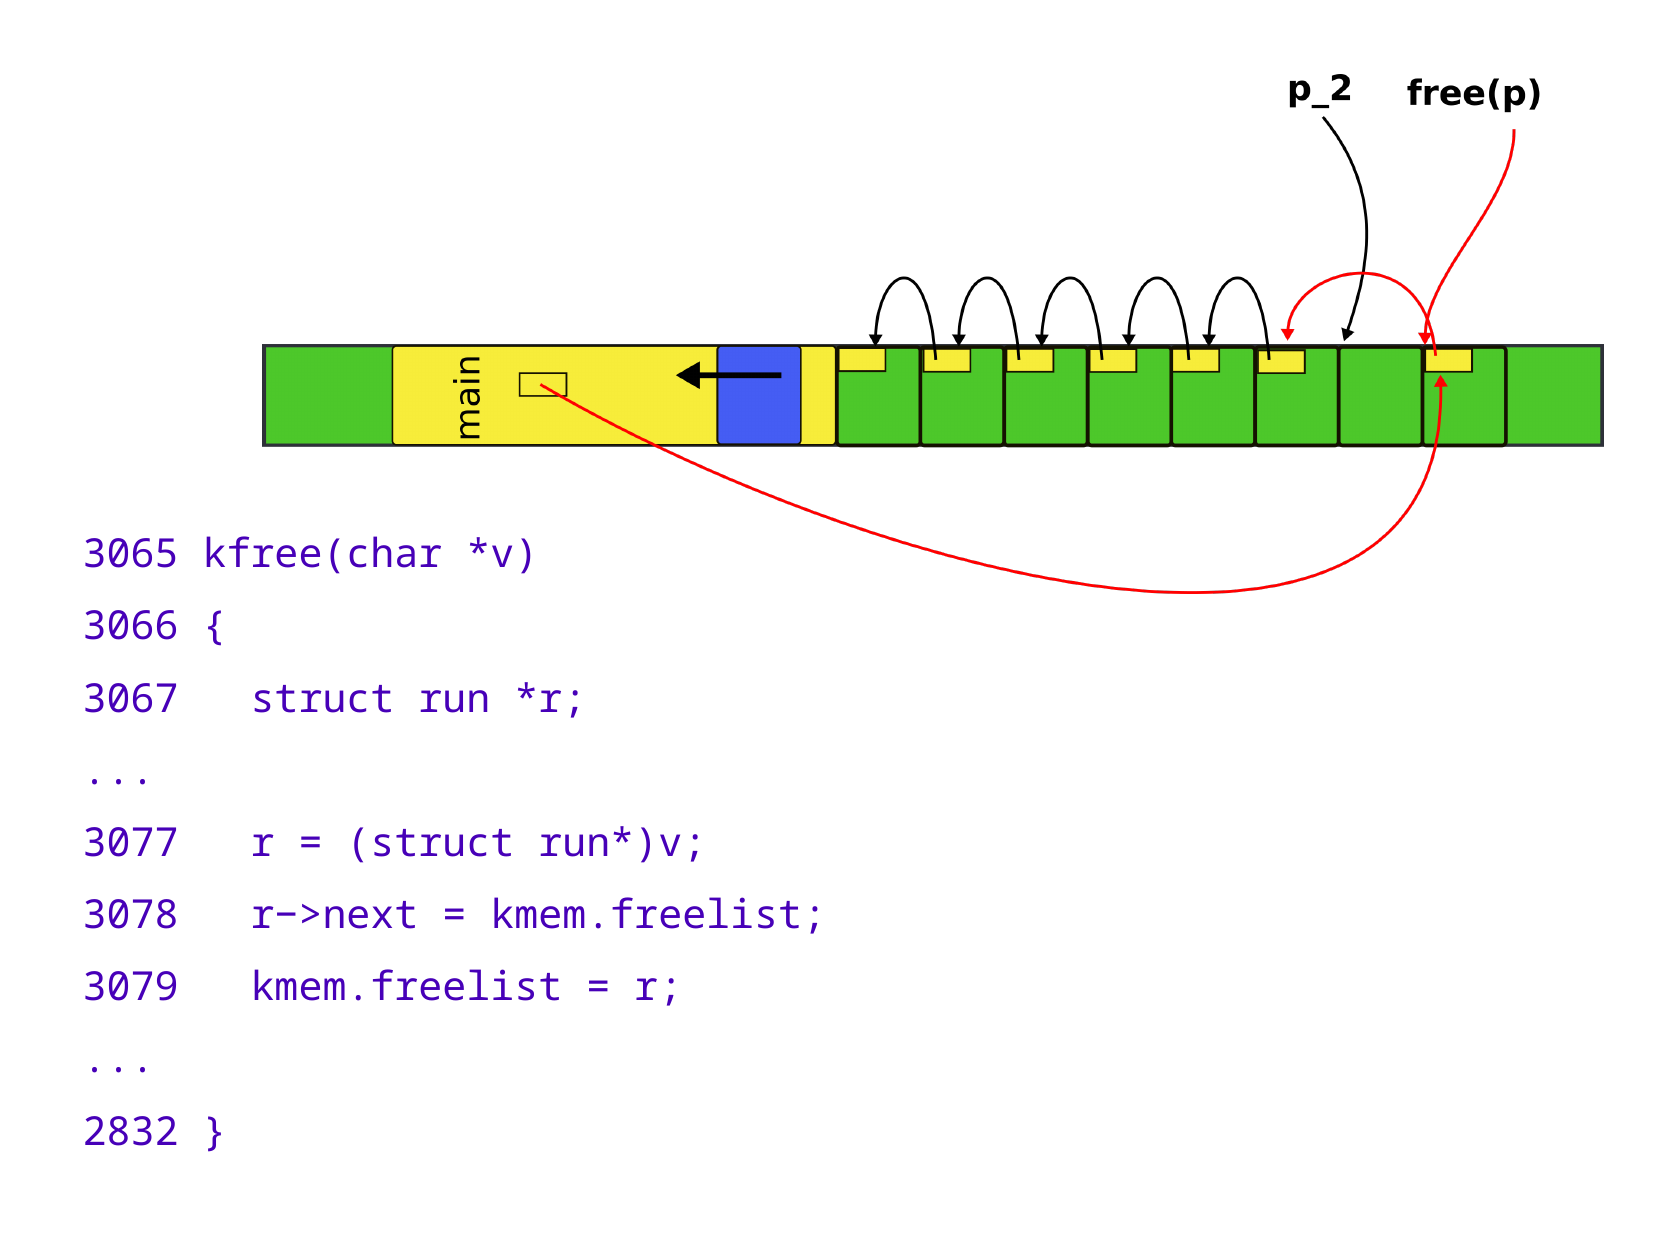

# 3065 kfree(char *v)
3066 {
3067 struct run *r;
...
3077 r = (struct run*)v;
3078 r−>next = kmem.freelist;
3079 kmem.freelist = r;
...
2832 }